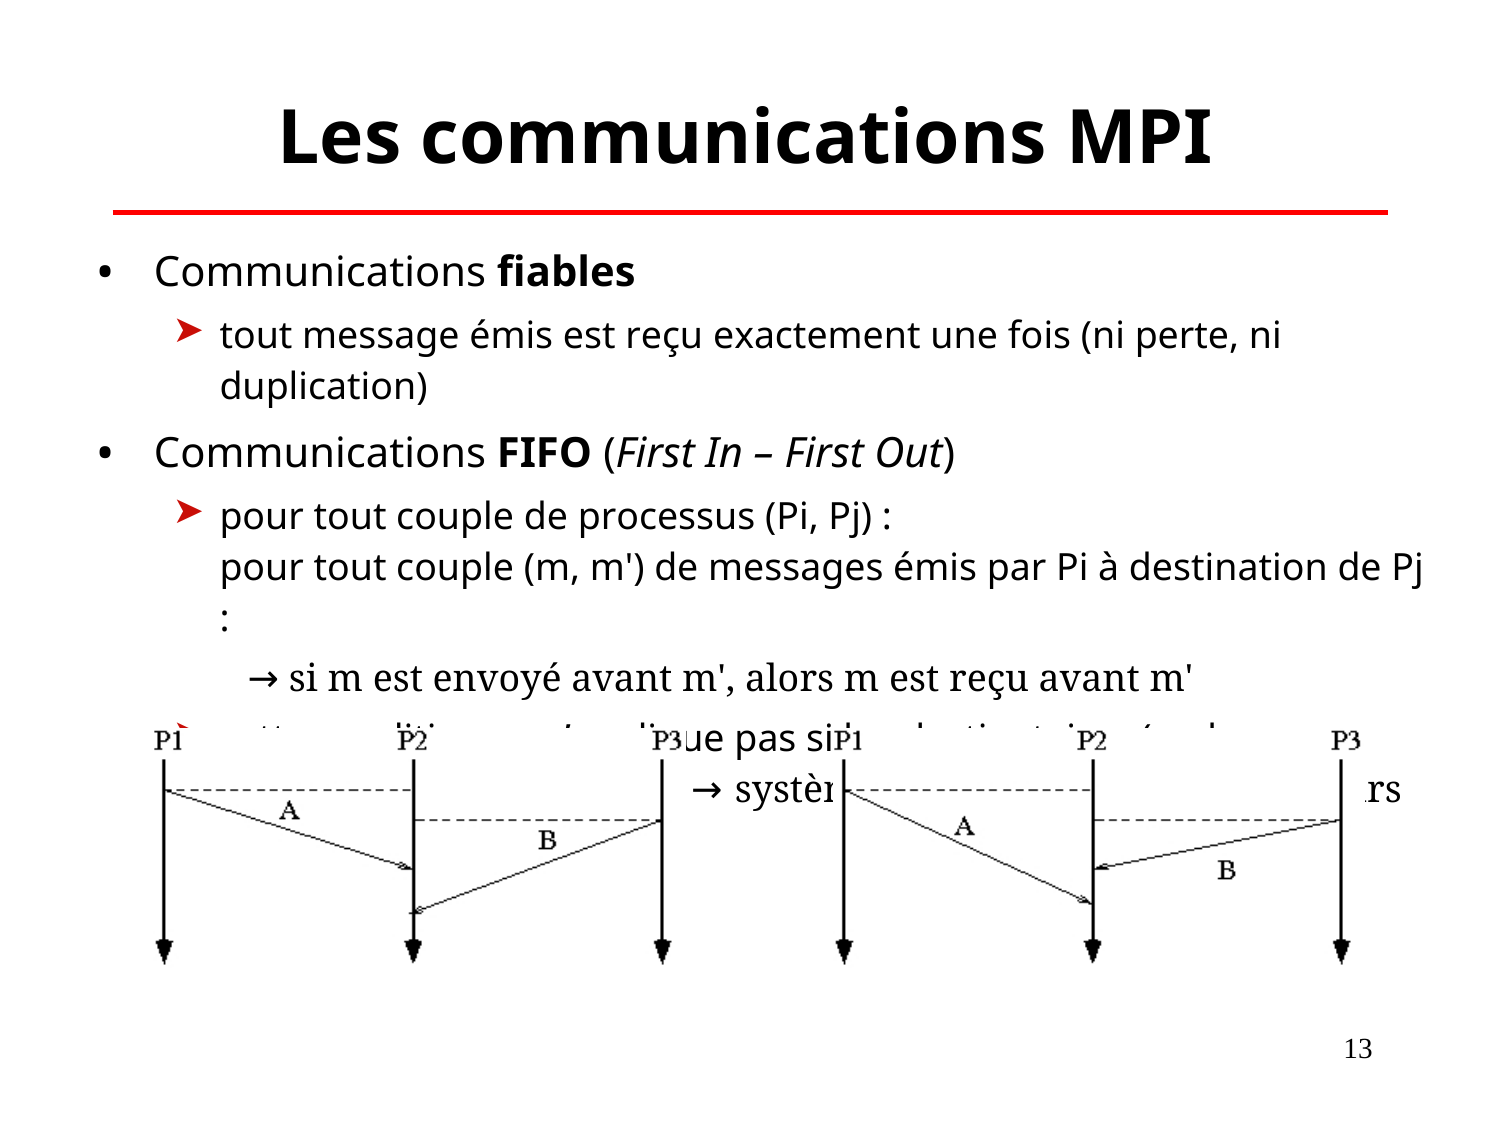

# Les communications MPI
Communications fiables
tout message émis est reçu exactement une fois (ni perte, ni duplication)
Communications FIFO (First In – First Out)
pour tout couple de processus (Pi, Pj) :
pour tout couple (m, m') de messages émis par Pi à destination de Pj :
→ si m est envoyé avant m', alors m est reçu avant m'
cette condition ne s’applique pas si les destinataires (ou les émetteurs) sont différents → système non déterministe, plusieurs exécutions possibles :
Le buffer de réception n’est cependant pas une file à cause des étiquettes (voir plus loin).
13